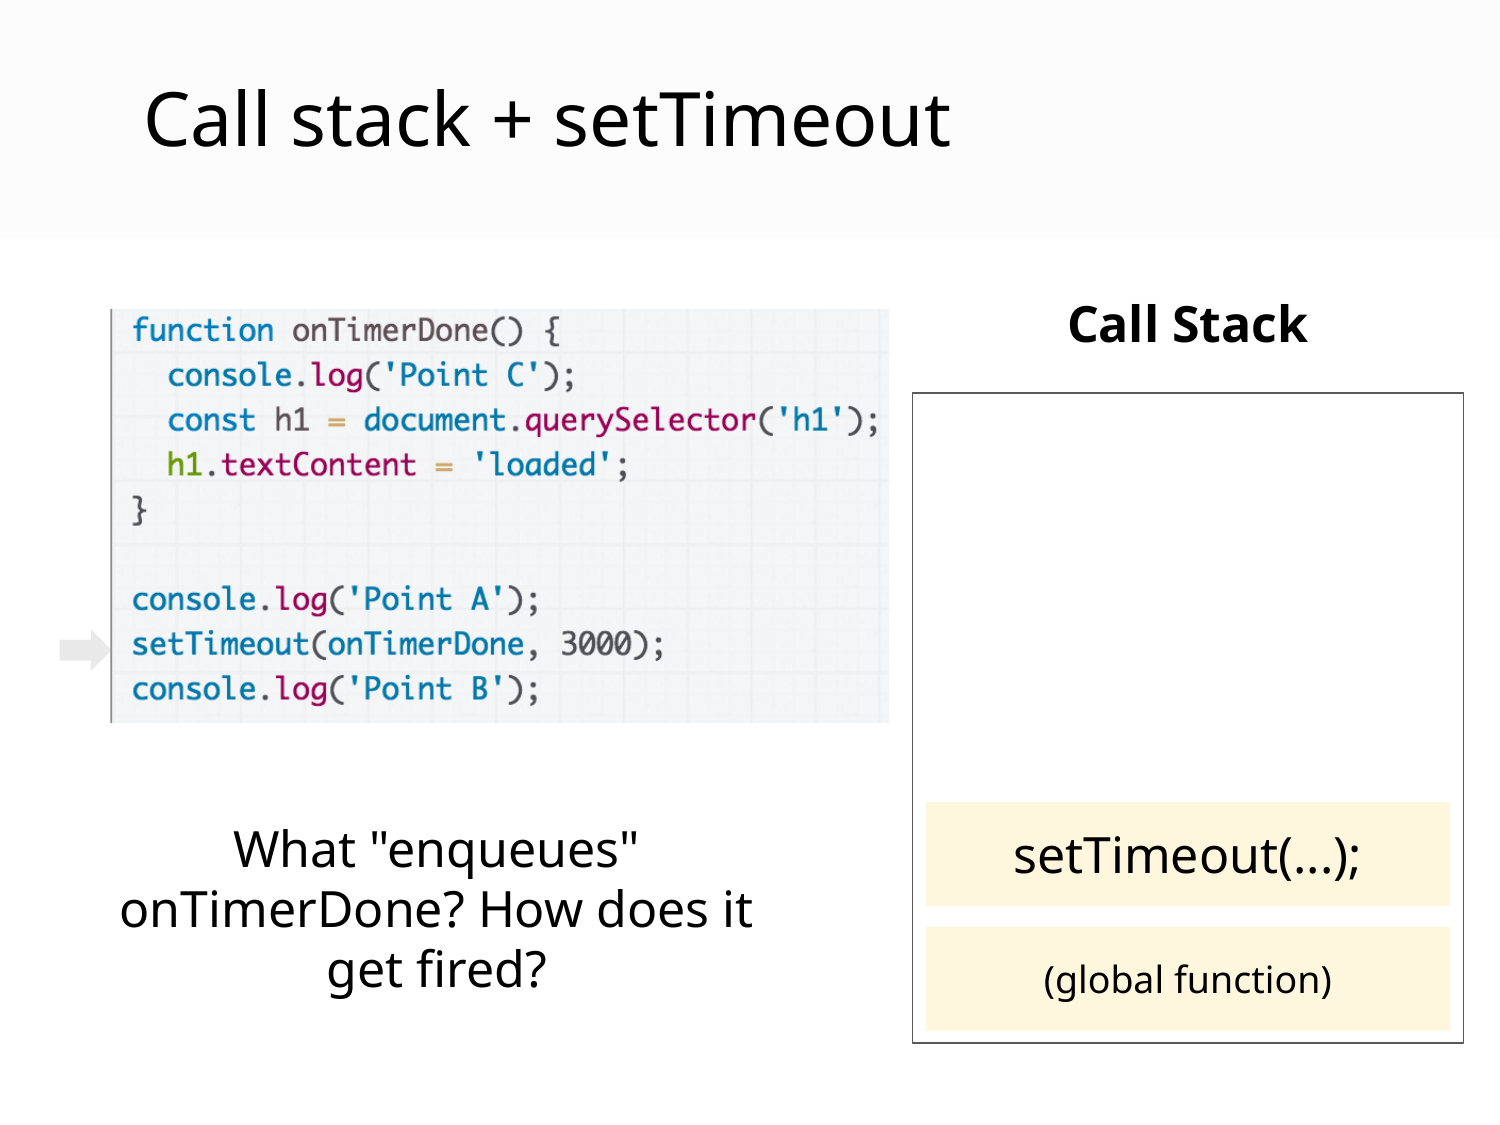

# Call stack + setTimeout
Call Stack
What "enqueues" onTimerDone? How does it get fired?
setTimeout(...);
(global function)